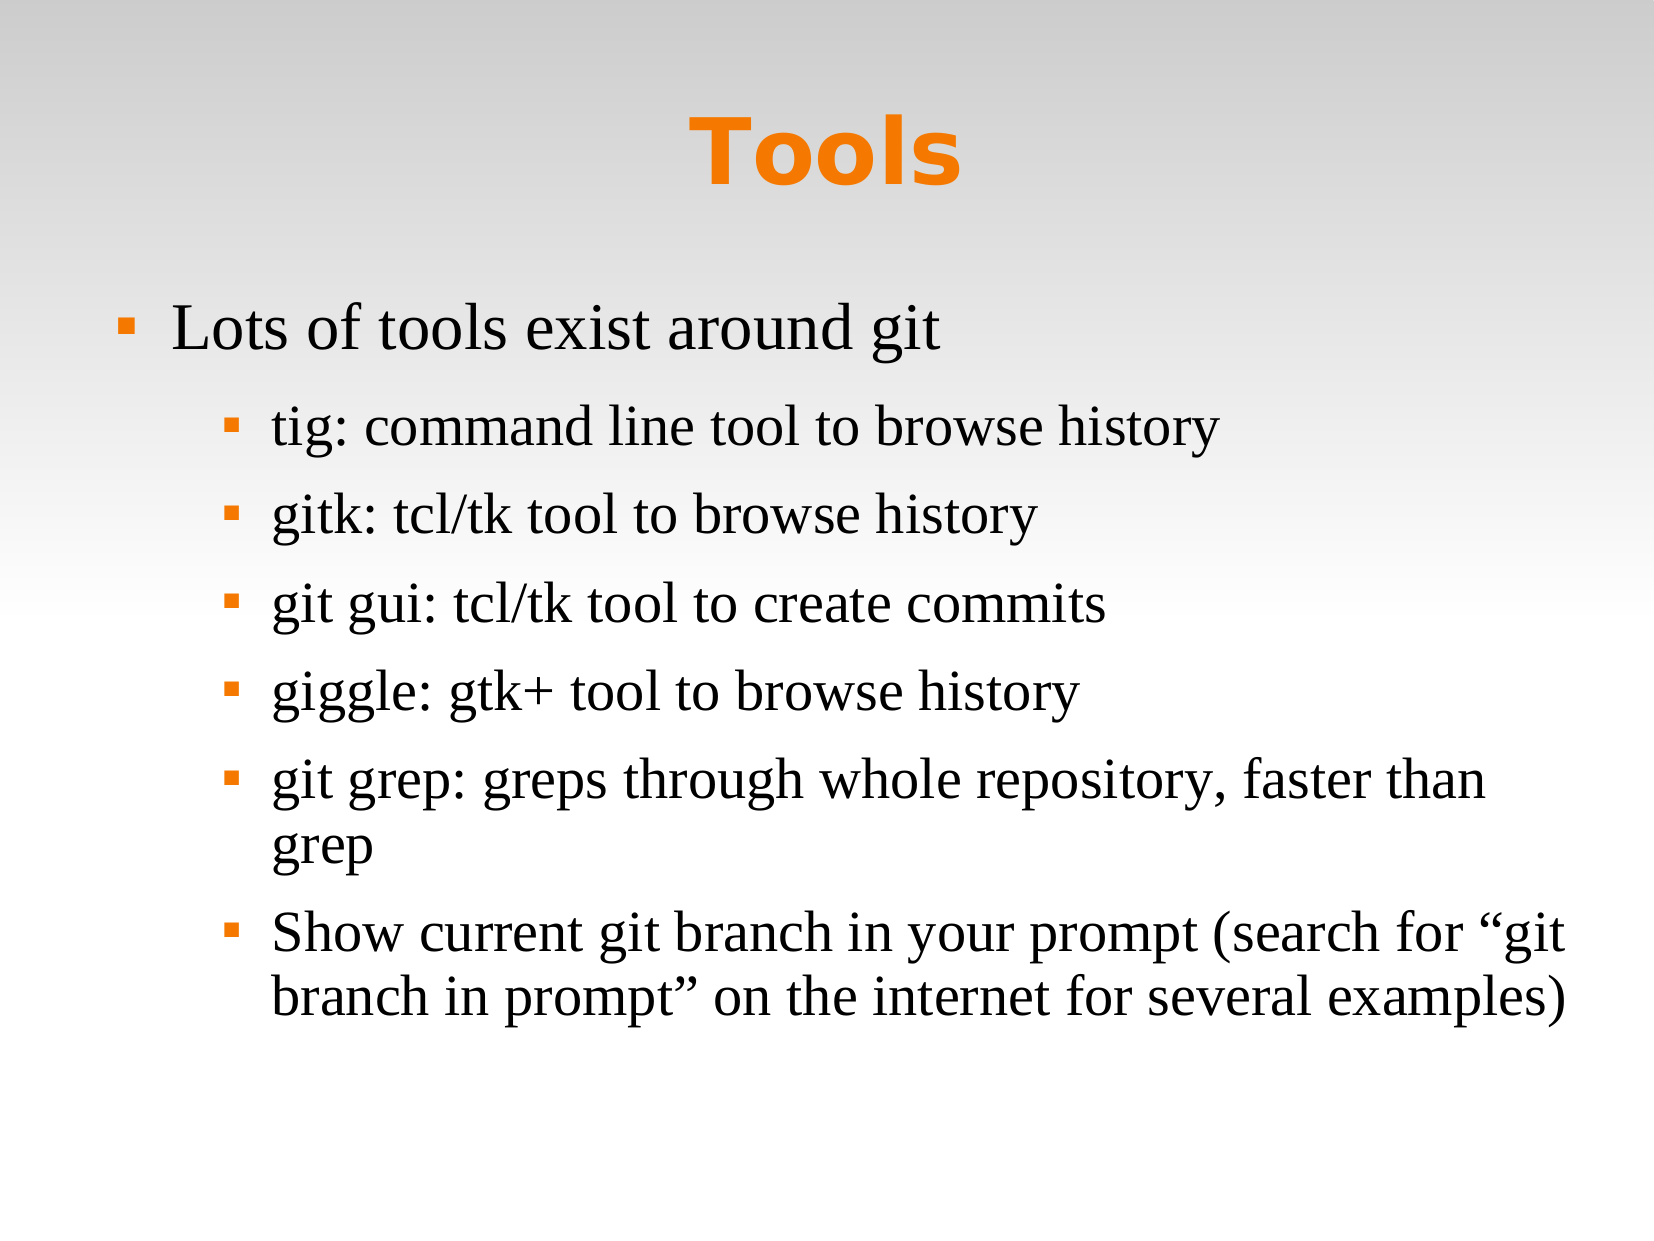

# Tools
Lots of tools exist around git
tig: command line tool to browse history
gitk: tcl/tk tool to browse history
git gui: tcl/tk tool to create commits
giggle: gtk+ tool to browse history
git grep: greps through whole repository, faster than grep
Show current git branch in your prompt (search for “git branch in prompt” on the internet for several examples)